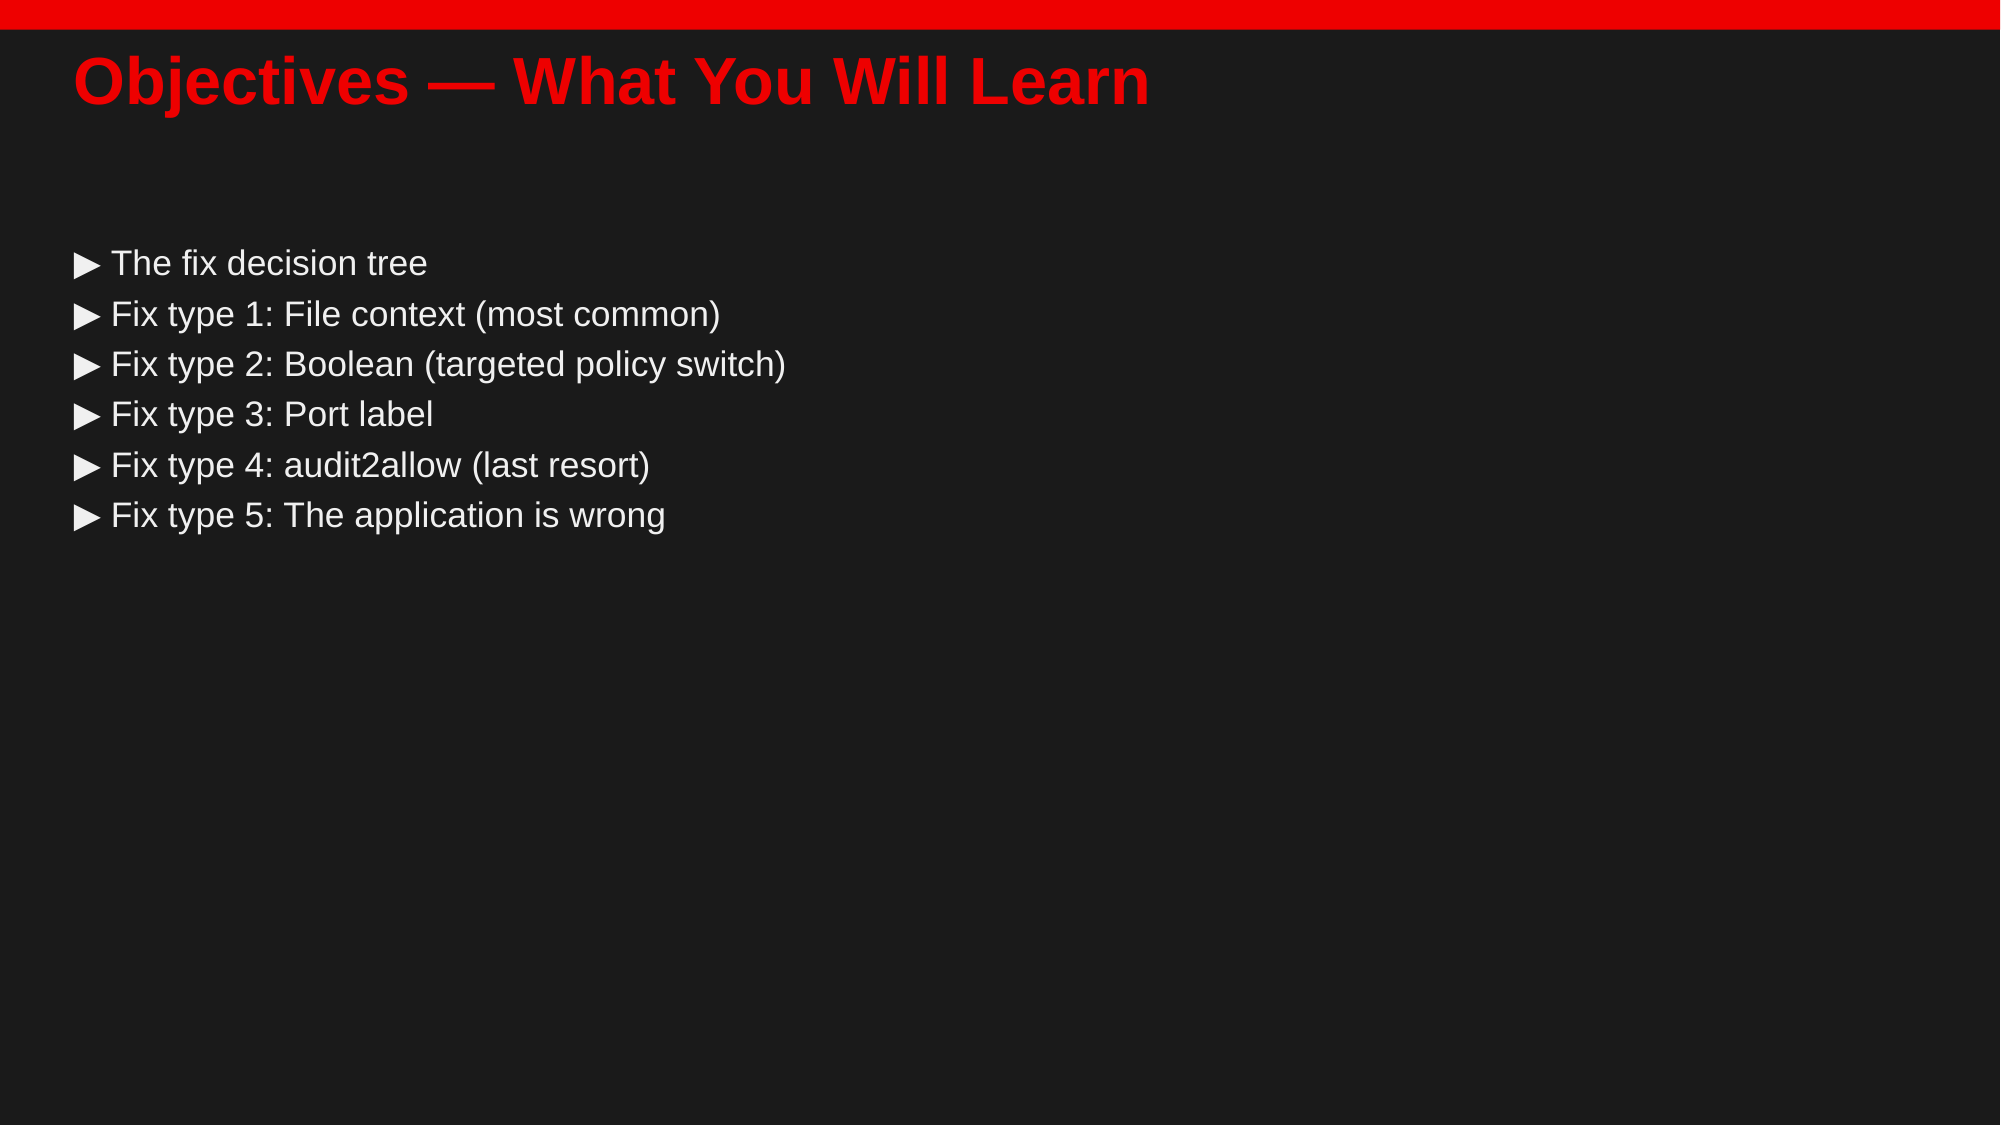

Objectives — What You Will Learn
▶ The fix decision tree
▶ Fix type 1: File context (most common)
▶ Fix type 2: Boolean (targeted policy switch)
▶ Fix type 3: Port label
▶ Fix type 4: audit2allow (last resort)
▶ Fix type 5: The application is wrong